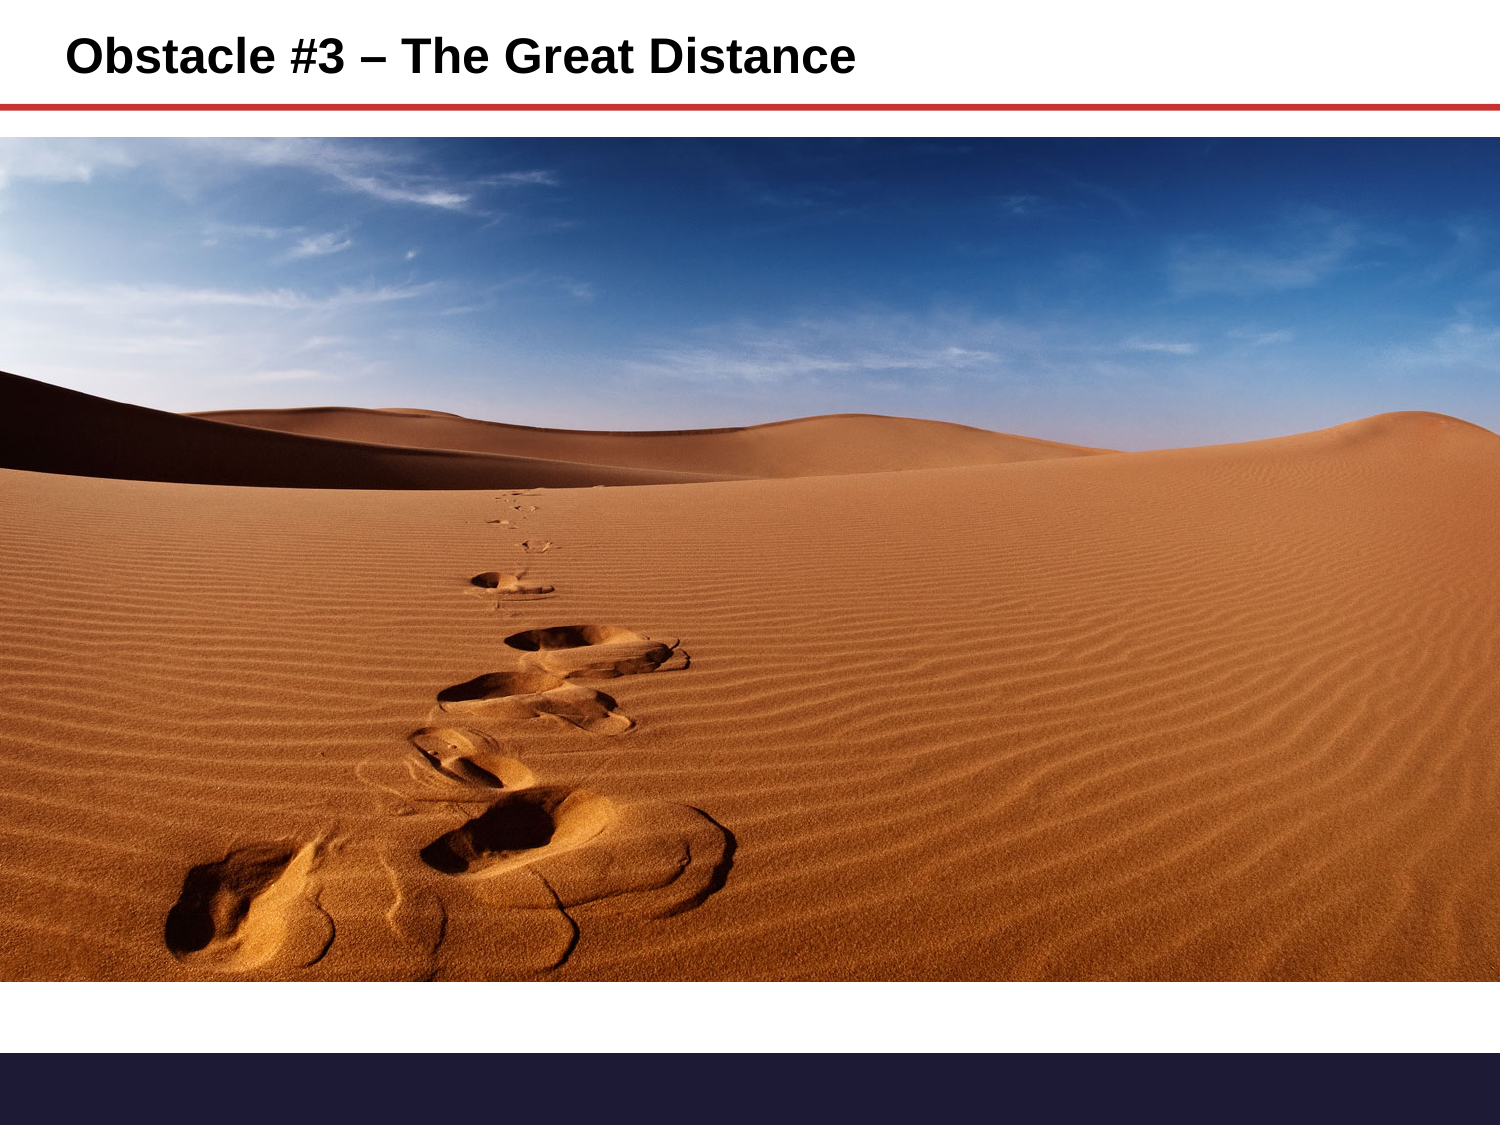

# Obstacle #3 – The Great Distance